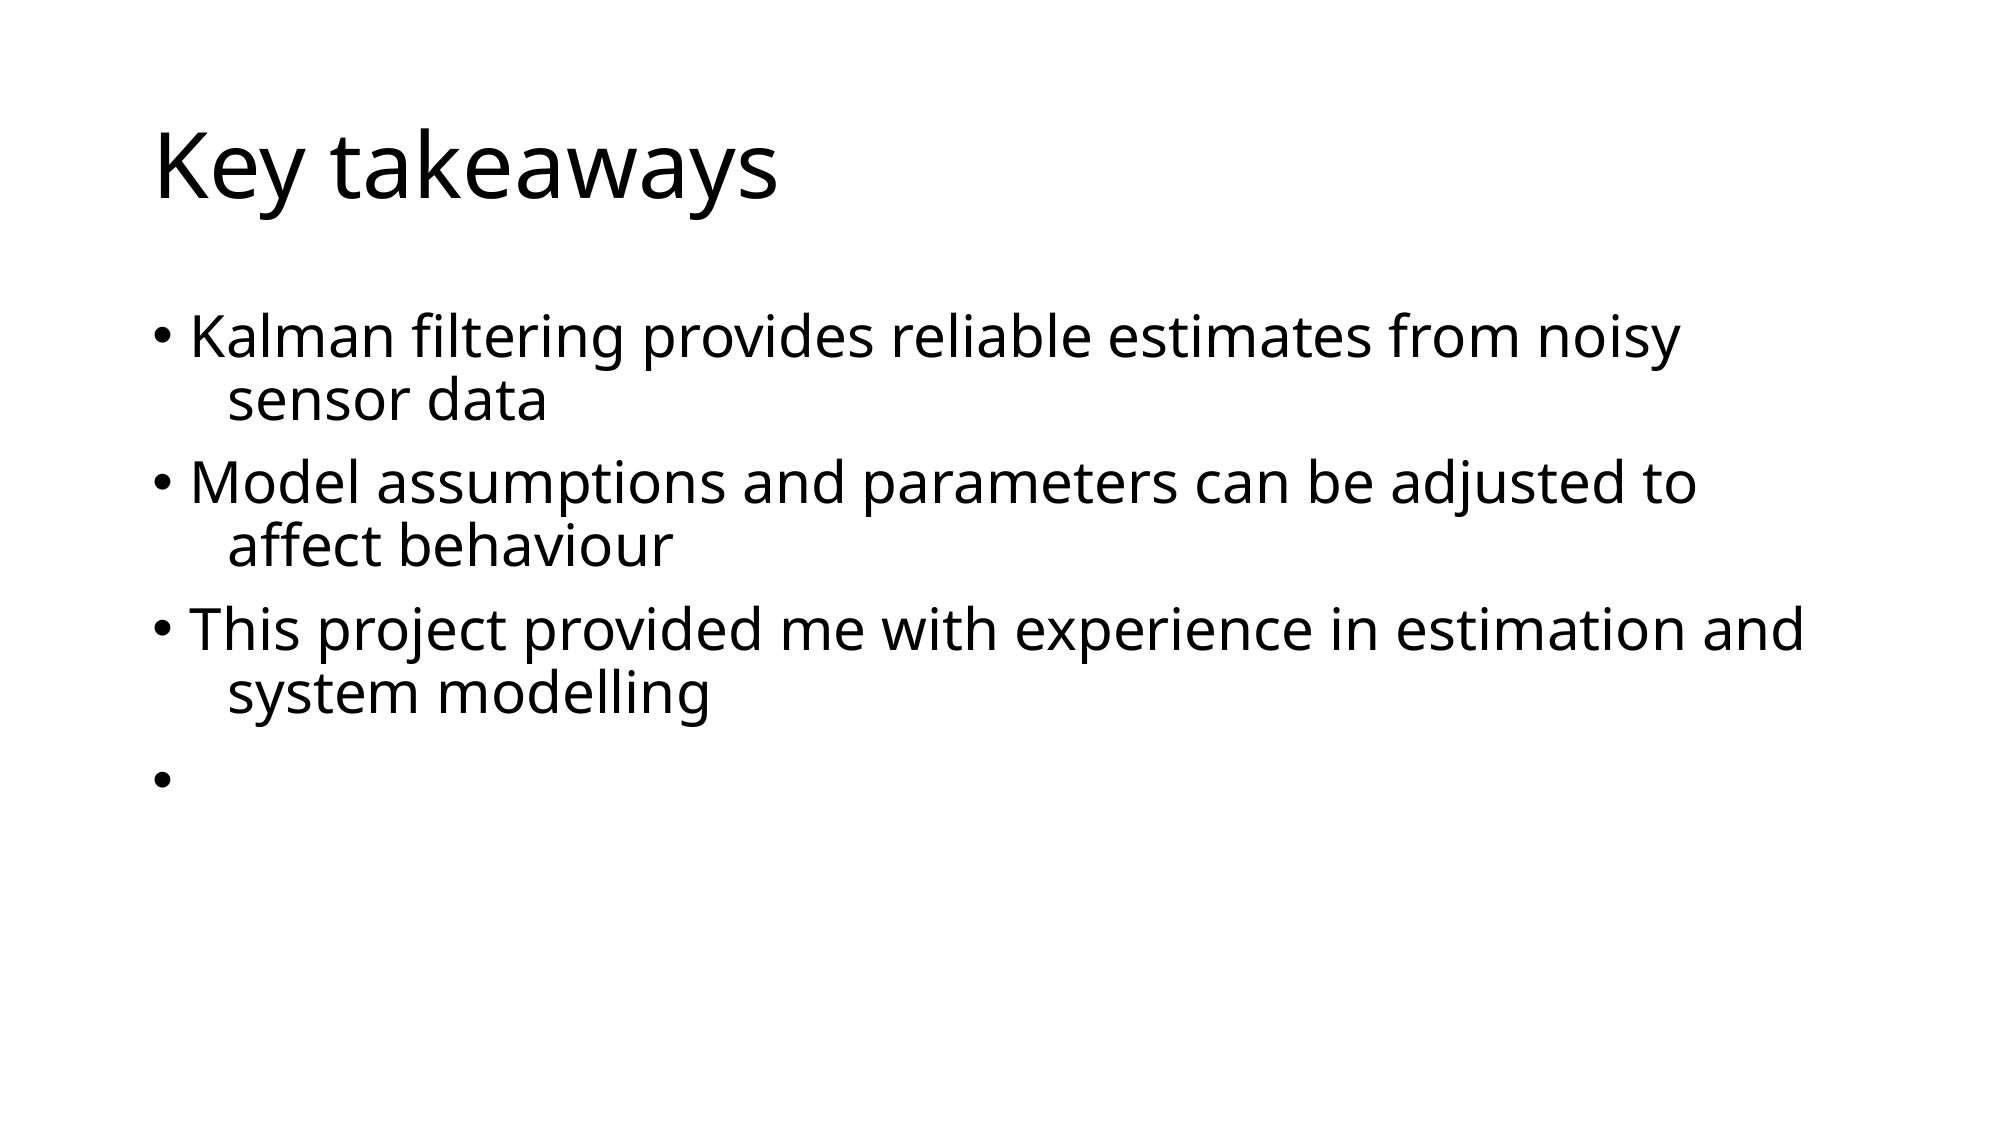

# Key takeaways
Kalman filtering provides reliable estimates from noisy sensor data
Model assumptions and parameters can be adjusted to affect behaviour
This project provided me with experience in estimation and system modelling